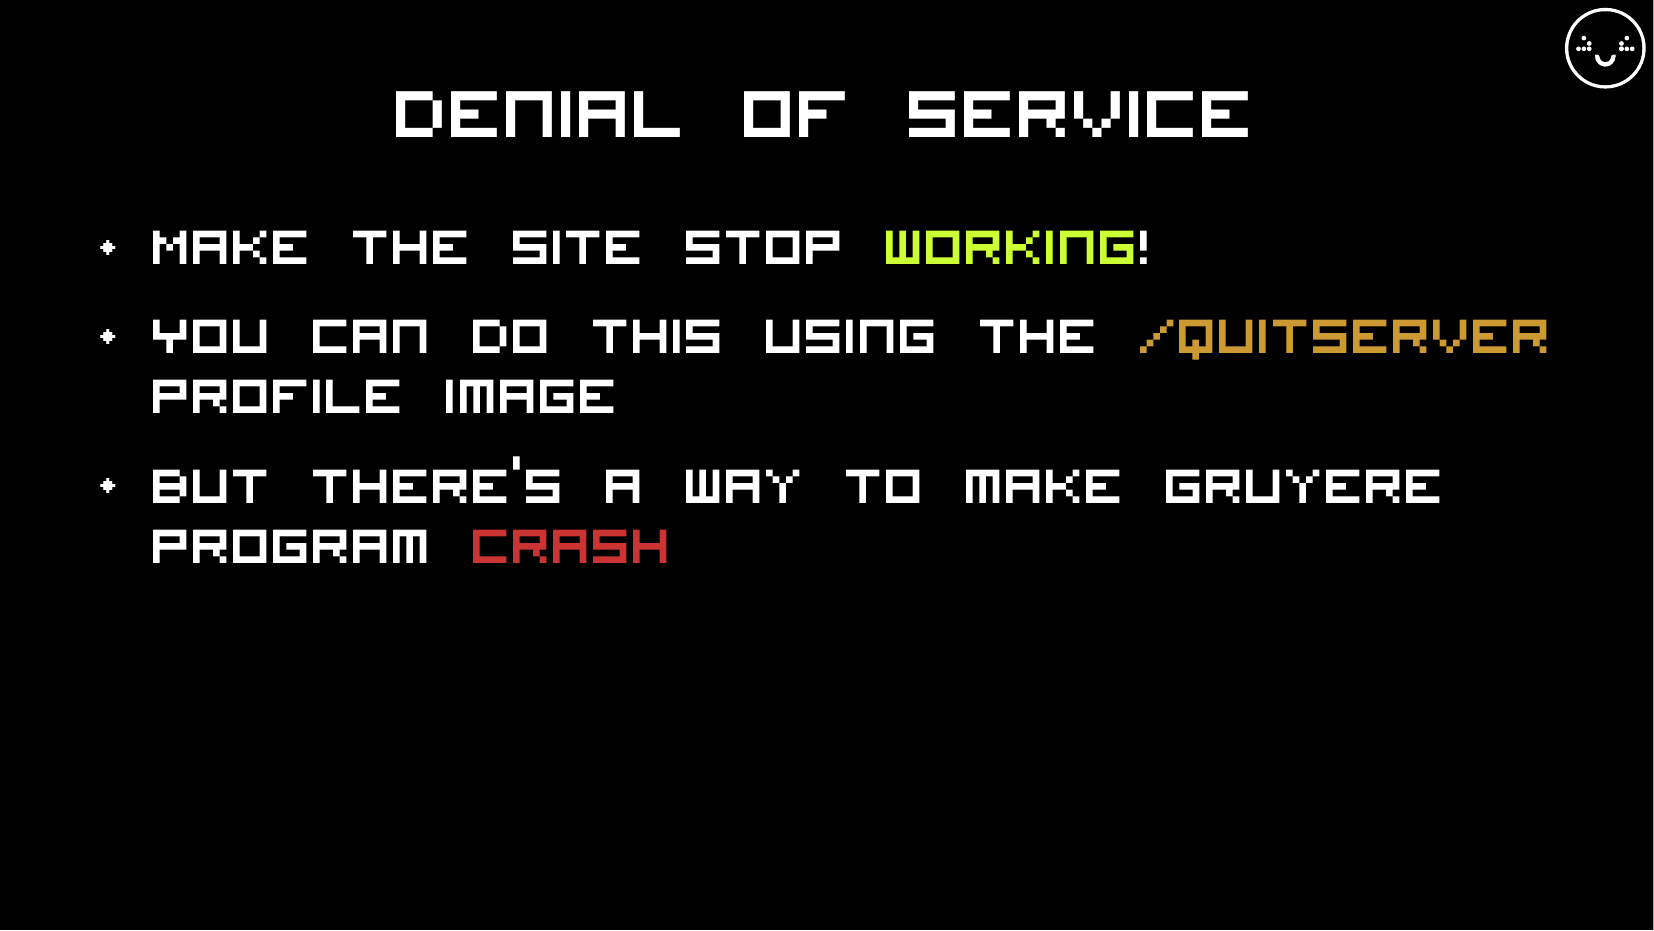

# Denial of Service
Make the site stop working!
You can do this using the /quitserver profile image
But there’s a way to make Gruyere program crash